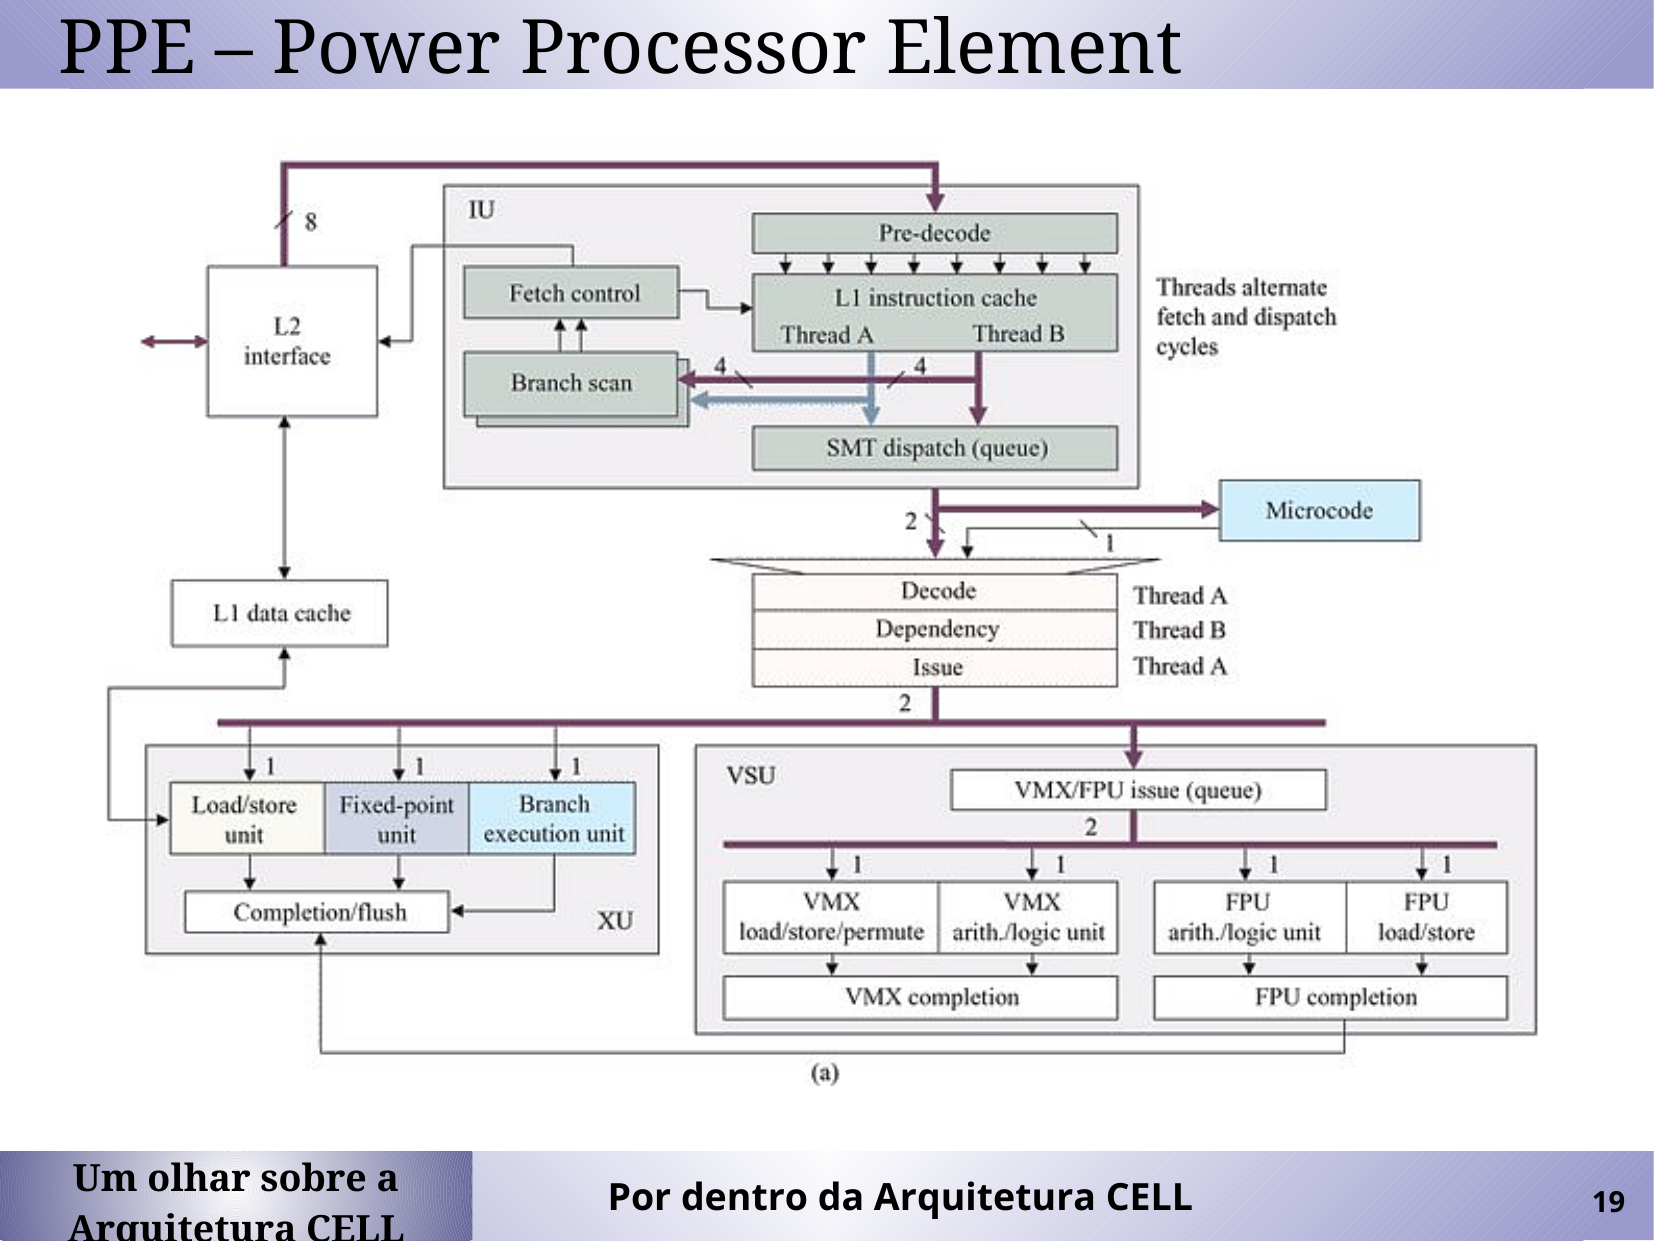

# PPE – Power Processor Element
Por dentro da Arquitetura CELL
19